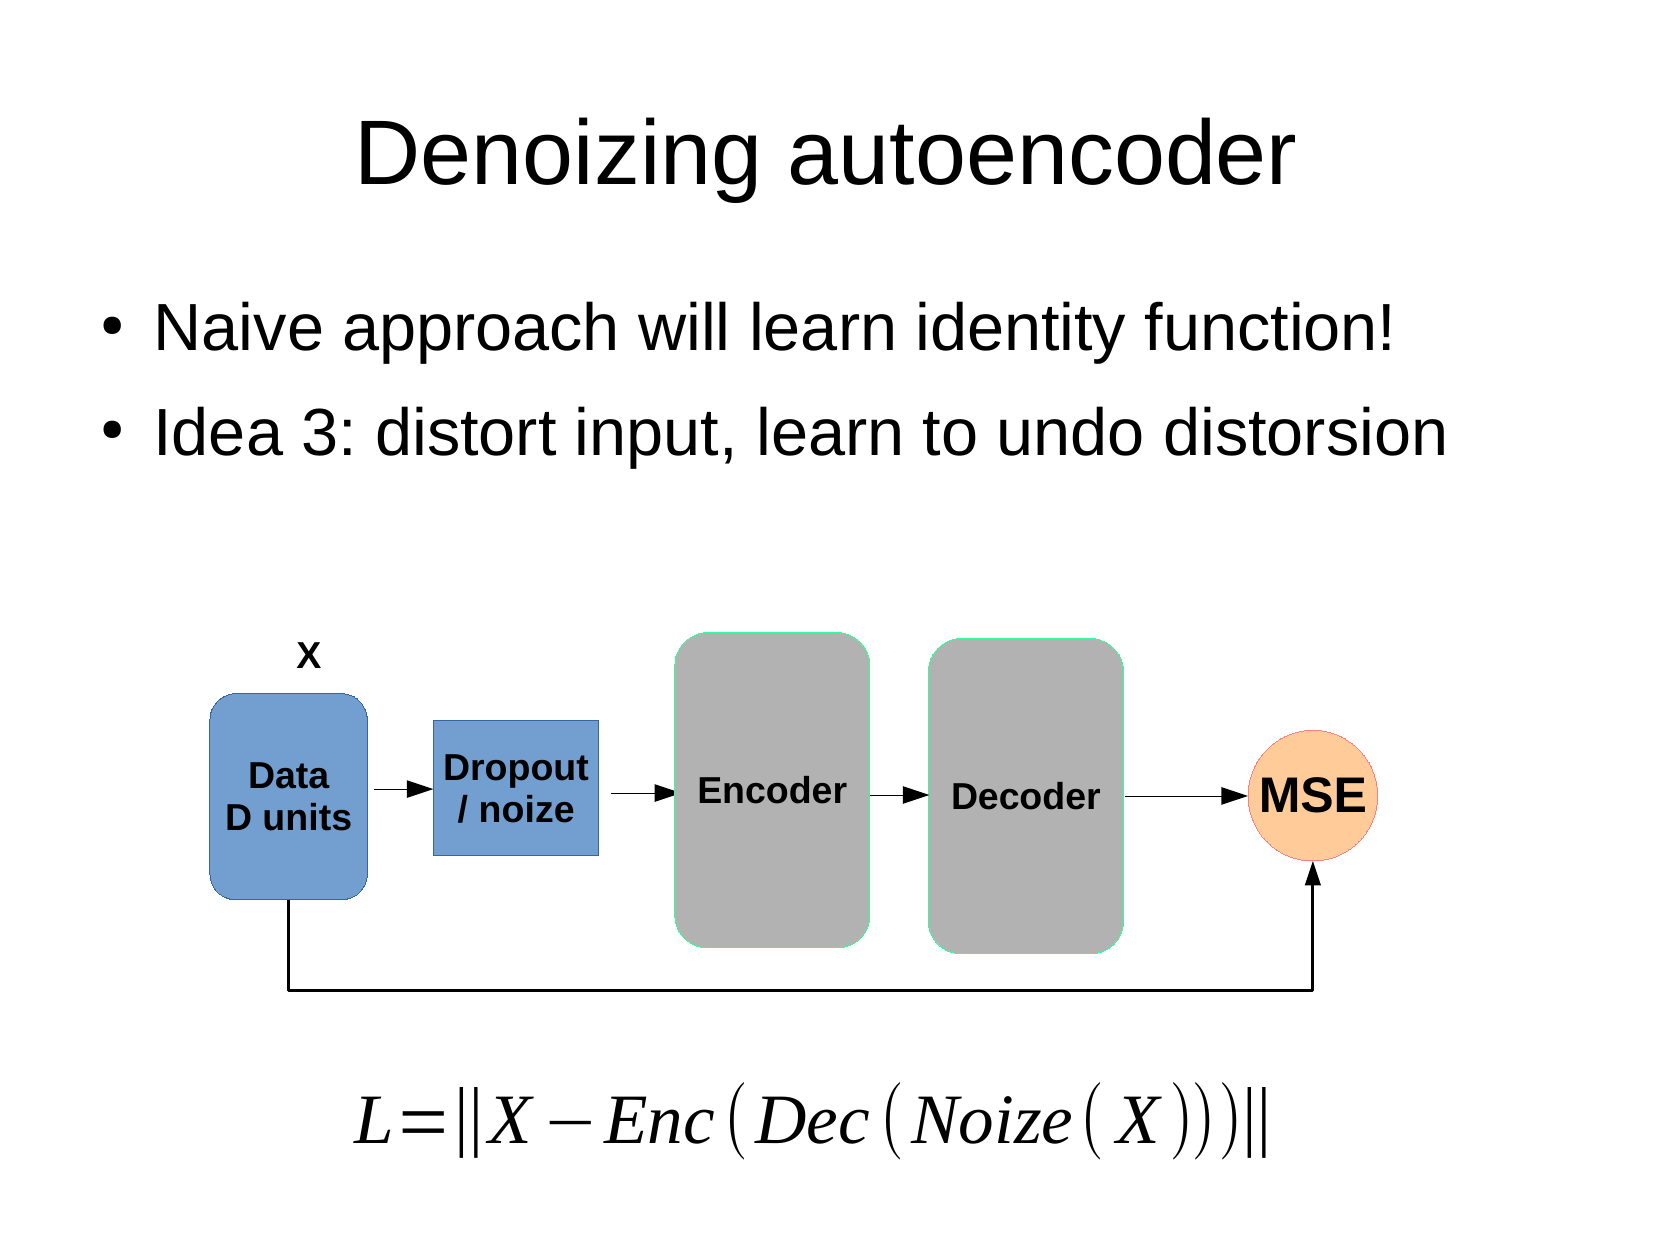

# Denoizing autoencoder
Naive approach will learn identity function!
Idea 3: distort input, learn to undo distorsion
X
Encoder
Decoder
Data
D units
Dropout
/ noize
MSE